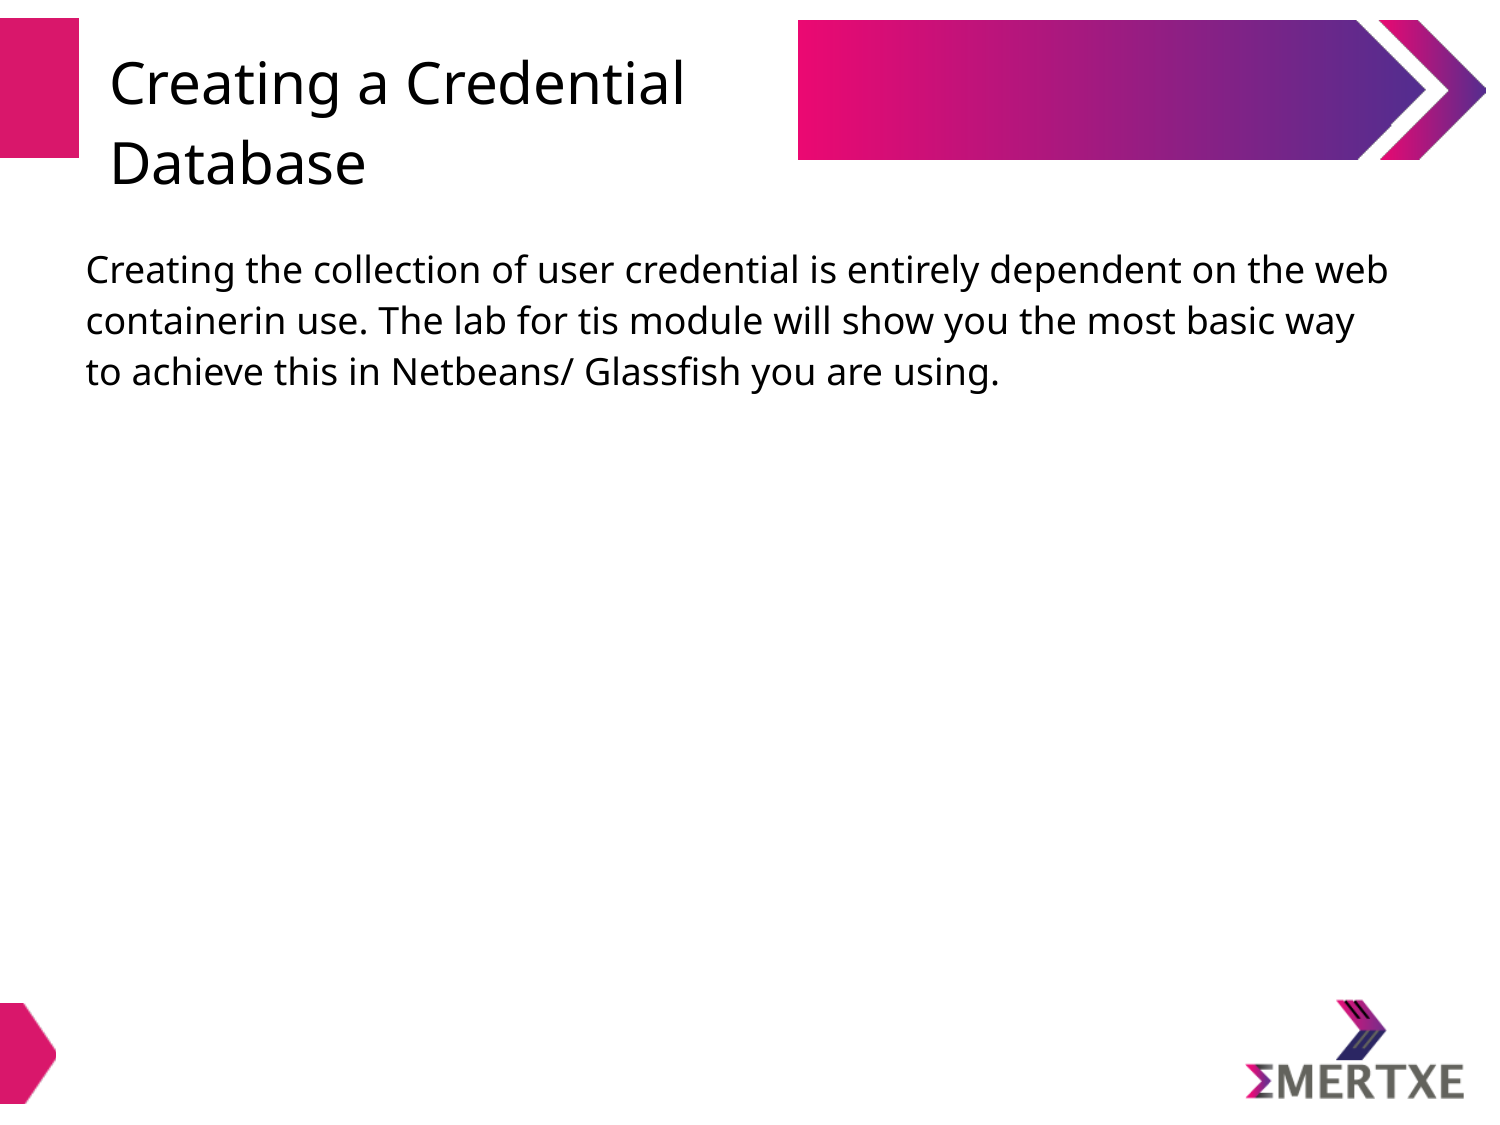

Creating a Credential Database
Creating the collection of user credential is entirely dependent on the web containerin use. The lab for tis module will show you the most basic way to achieve this in Netbeans/ Glassfish you are using.